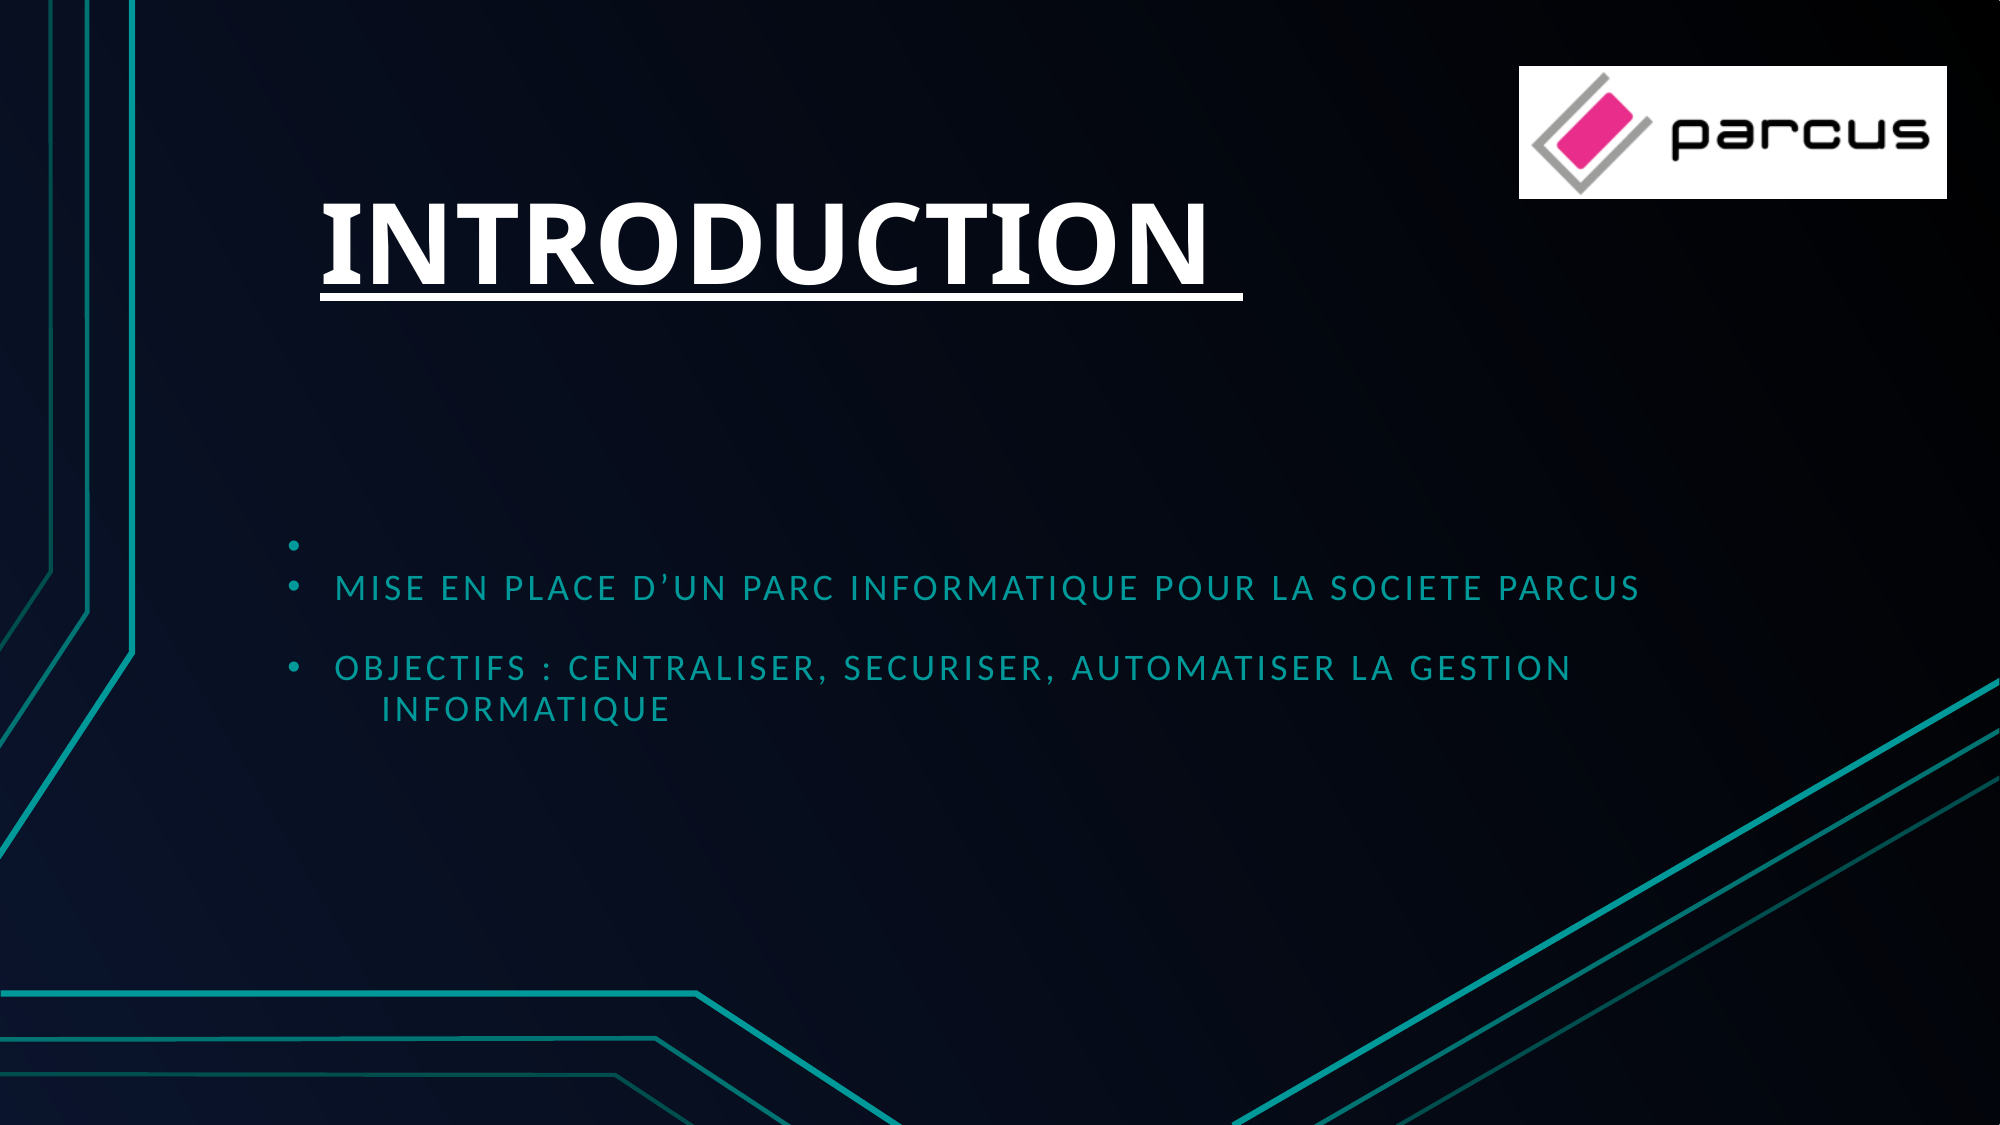

# INTRODUCTION
MISE EN PLACE D’UN PARC INFORMATIQUE POUR LA SOCIETE PARCUS
OBJECTIFS : CENTRALISER, SECURISER, AUTOMATISER LA GESTION INFORMATIQUE